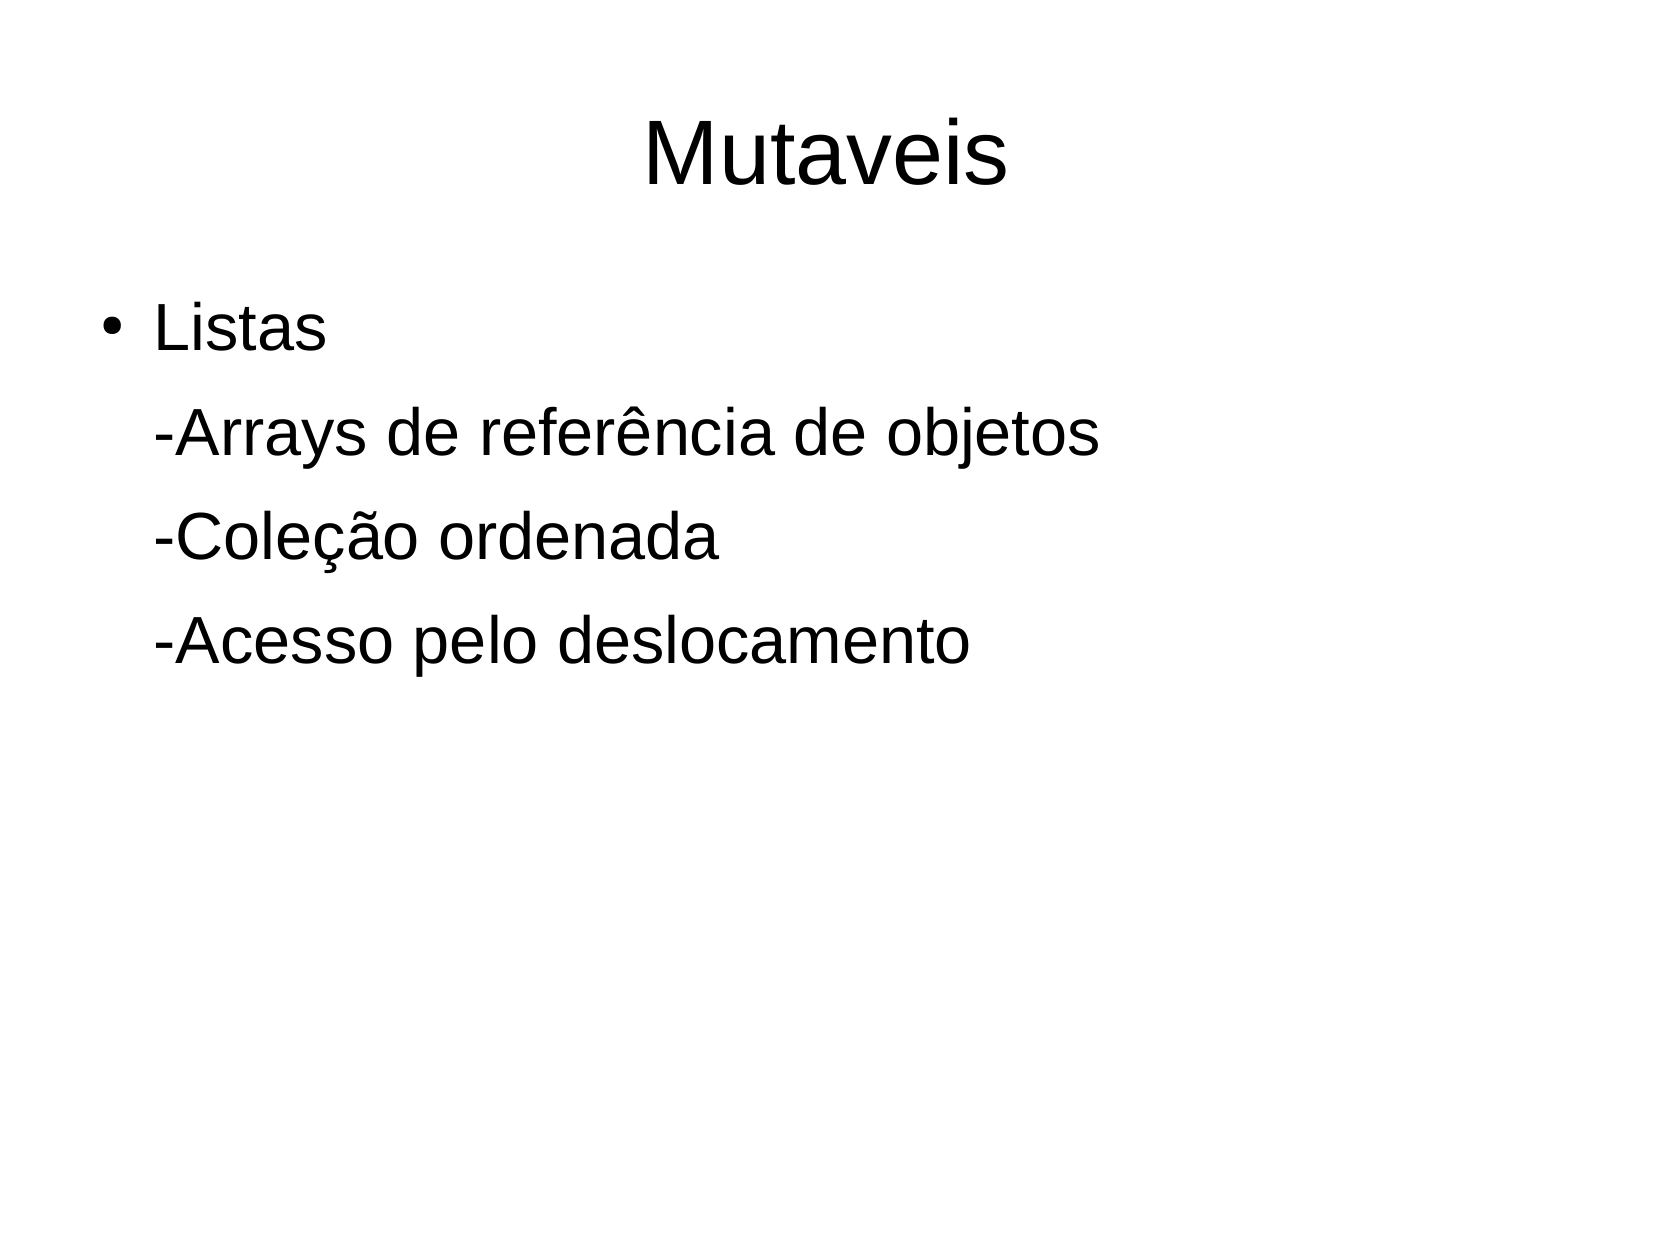

# Mutaveis
Listas
-Arrays de referência de objetos
-Coleção ordenada
-Acesso pelo deslocamento